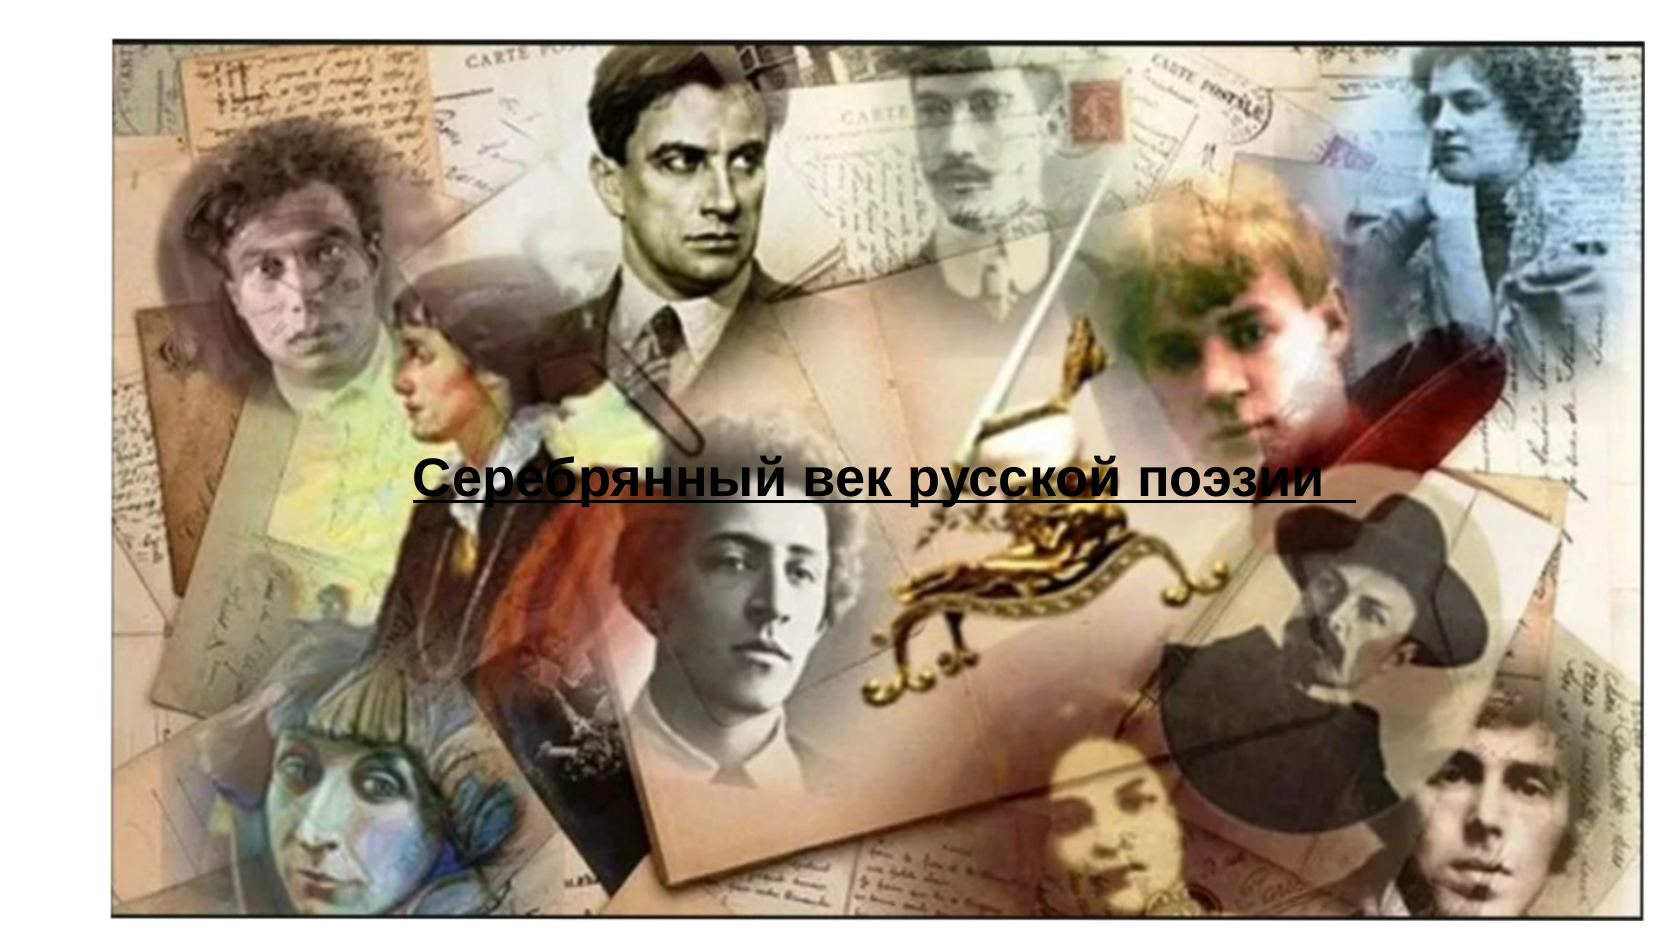

# Серебрянный век русской поэзии
 Серебрянный век русской поэзии
вв